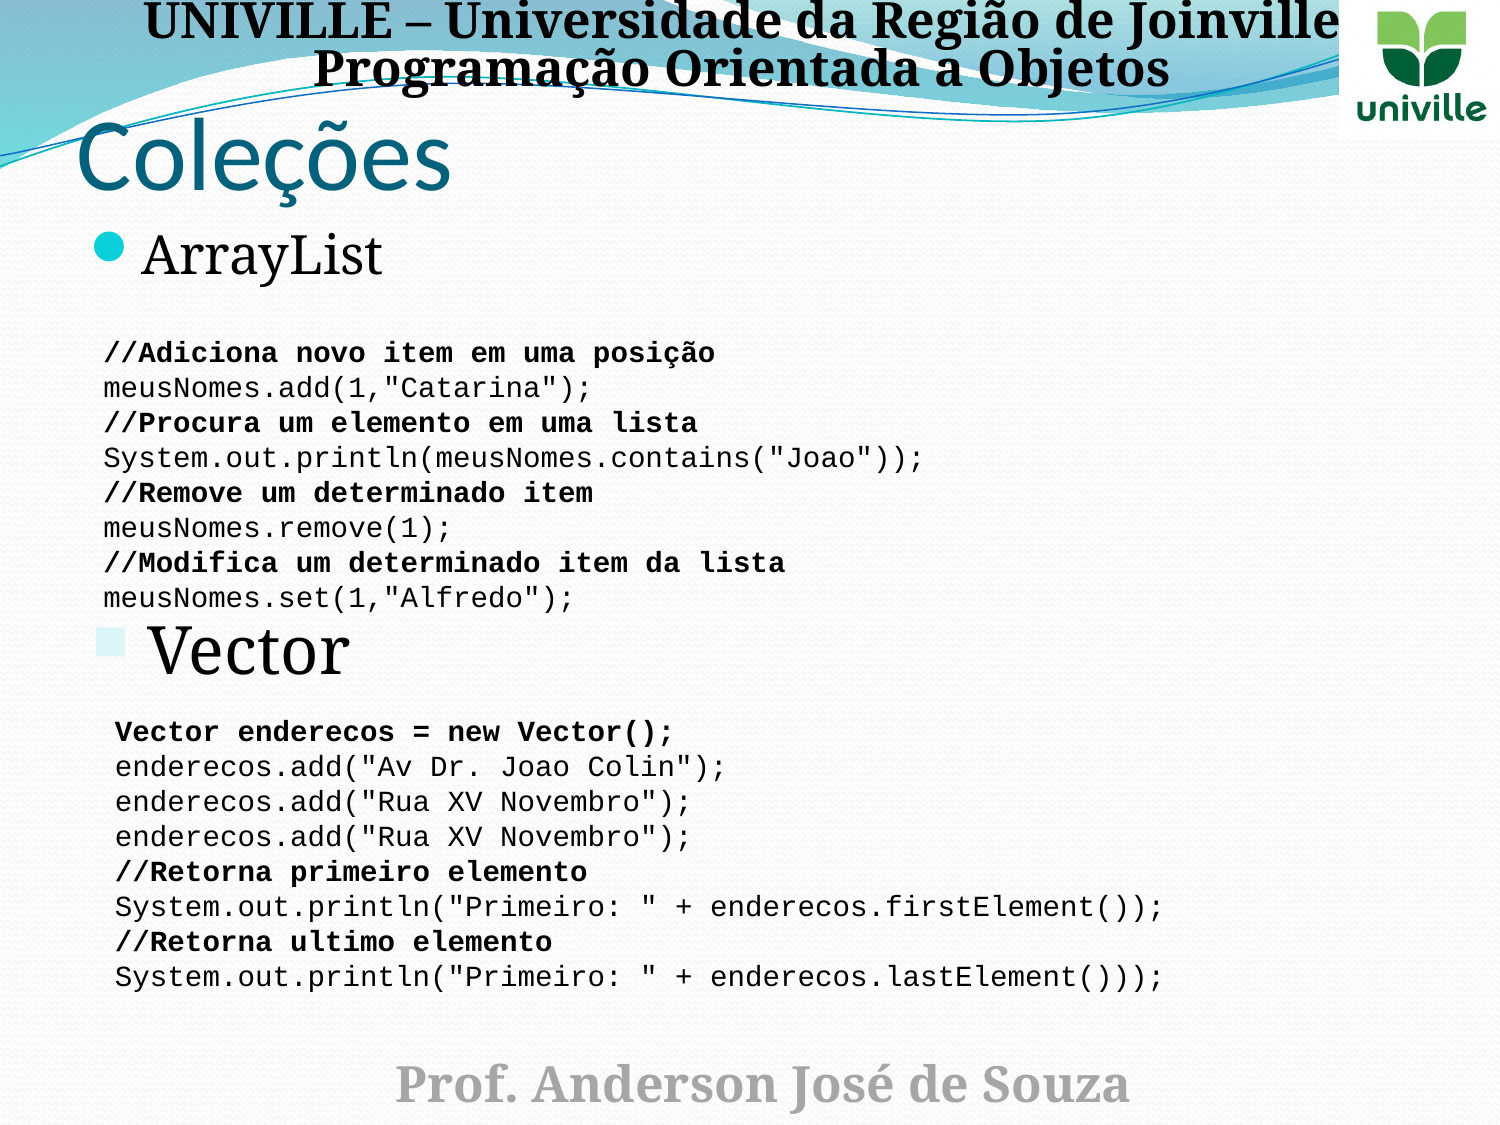

UNIVILLE – Universidade da Região de Joinville
Programação Orientada a Objetos
# Coleções
ArrayList
//Adiciona novo item em uma posição
meusNomes.add(1,"Catarina");
//Procura um elemento em uma lista
System.out.println(meusNomes.contains("Joao"));
//Remove um determinado item
meusNomes.remove(1);
//Modifica um determinado item da lista
meusNomes.set(1,"Alfredo");
Vector
Vector enderecos = new Vector();
enderecos.add("Av Dr. Joao Colin");
enderecos.add("Rua XV Novembro");
enderecos.add("Rua XV Novembro");
//Retorna primeiro elemento
System.out.println("Primeiro: " + enderecos.firstElement());
//Retorna ultimo elemento
System.out.println("Primeiro: " + enderecos.lastElement()));
Prof. Anderson José de Souza